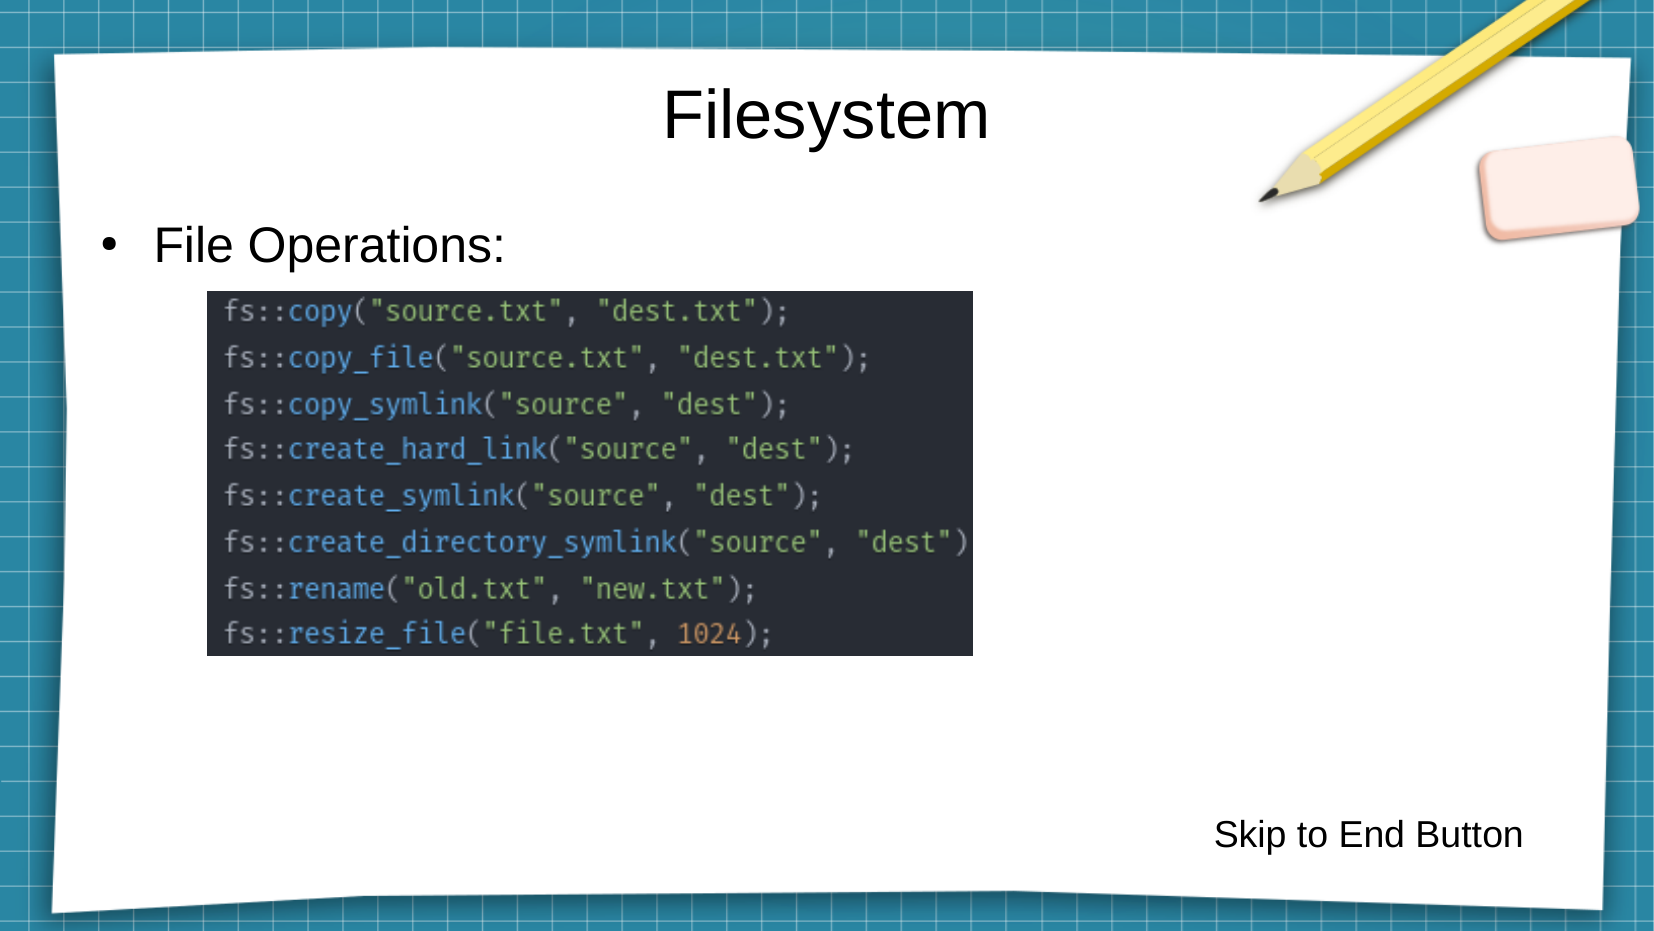

# Filesystem
File Operations:
Skip to End Button